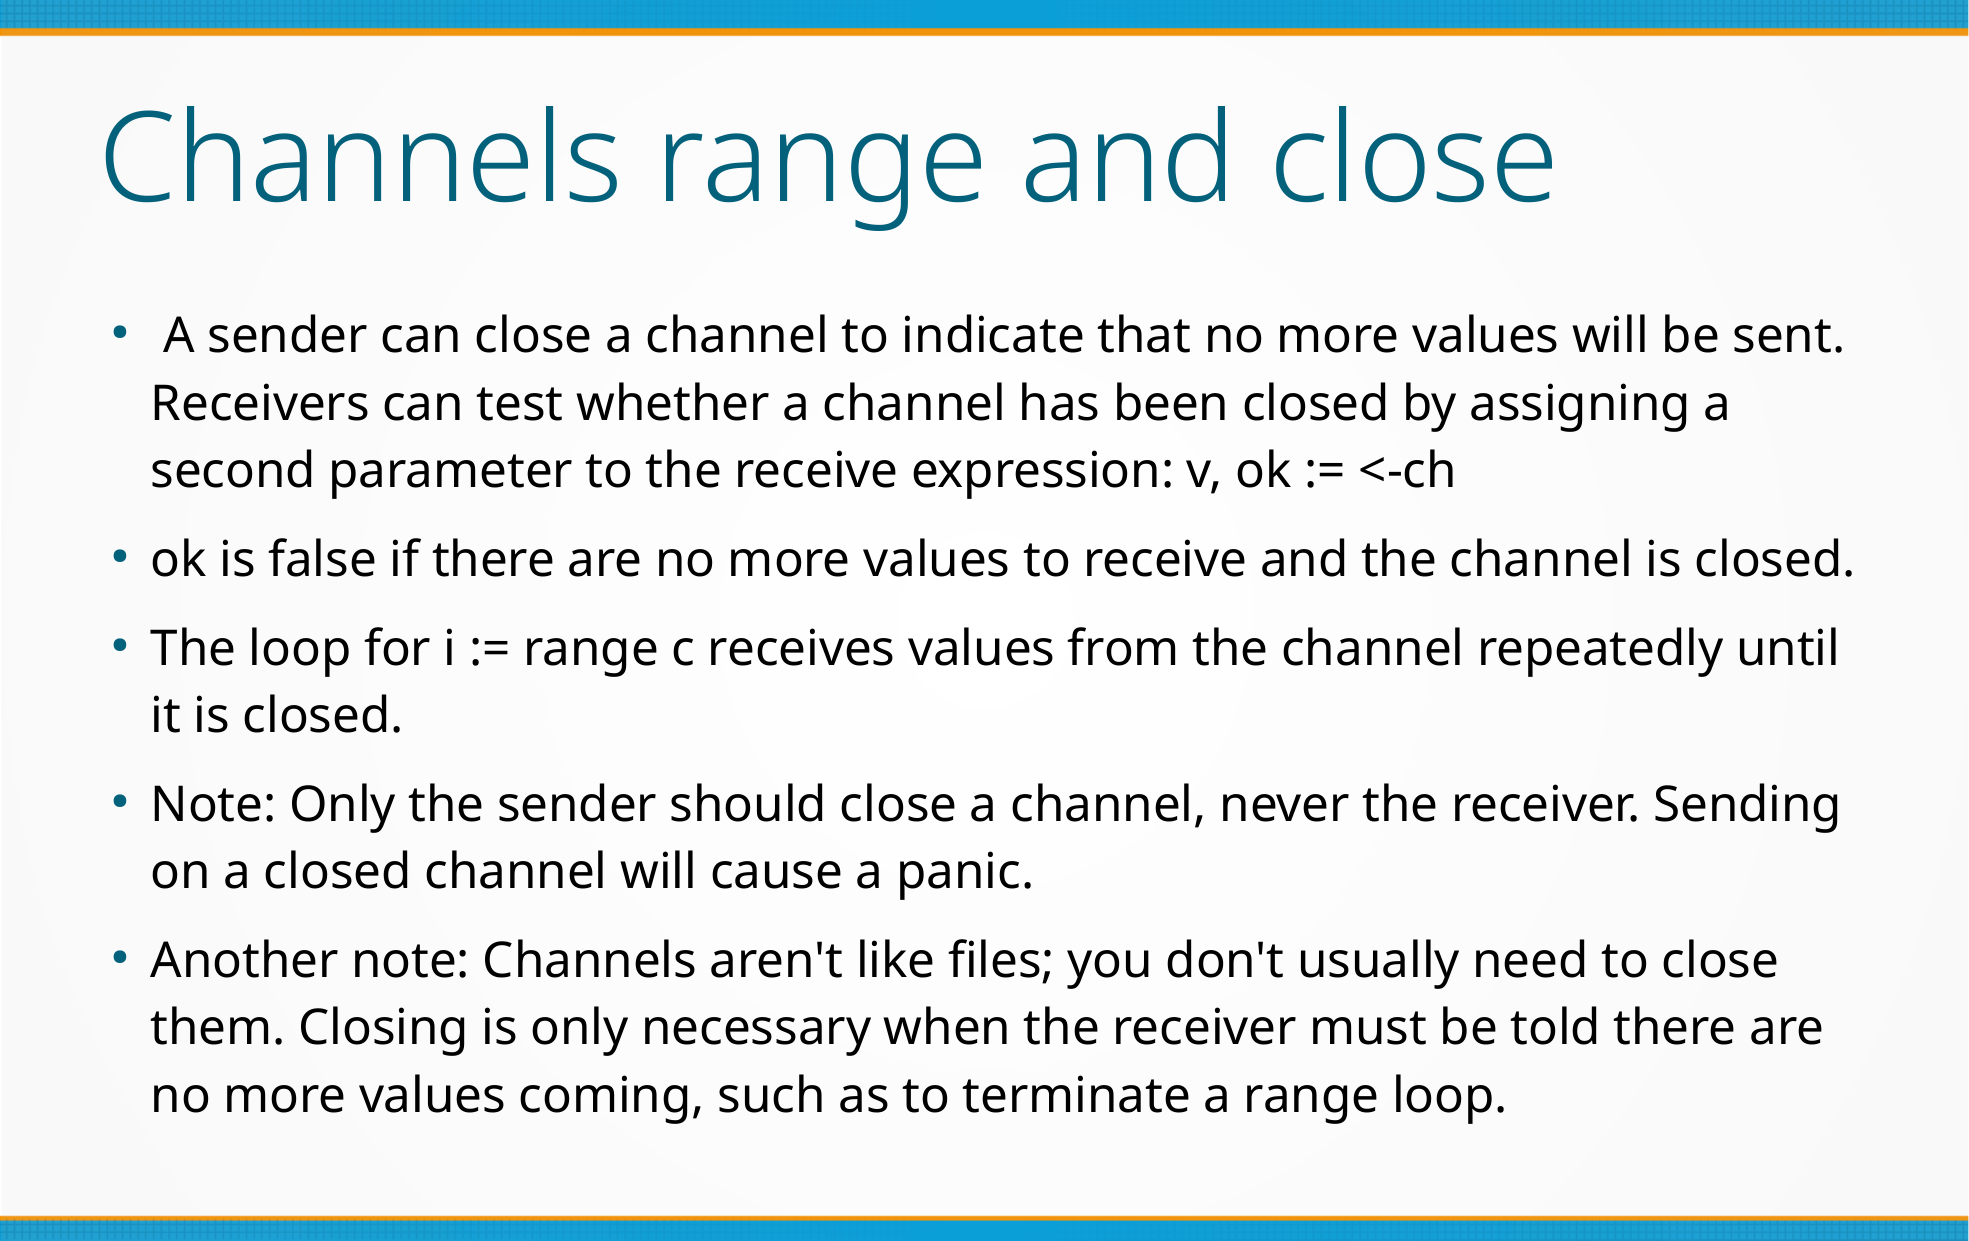

# Channels range and close
 A sender can close a channel to indicate that no more values will be sent. Receivers can test whether a channel has been closed by assigning a second parameter to the receive expression: v, ok := <-ch
ok is false if there are no more values to receive and the channel is closed.
The loop for i := range c receives values from the channel repeatedly until it is closed.
Note: Only the sender should close a channel, never the receiver. Sending on a closed channel will cause a panic.
Another note: Channels aren't like files; you don't usually need to close them. Closing is only necessary when the receiver must be told there are no more values coming, such as to terminate a range loop.